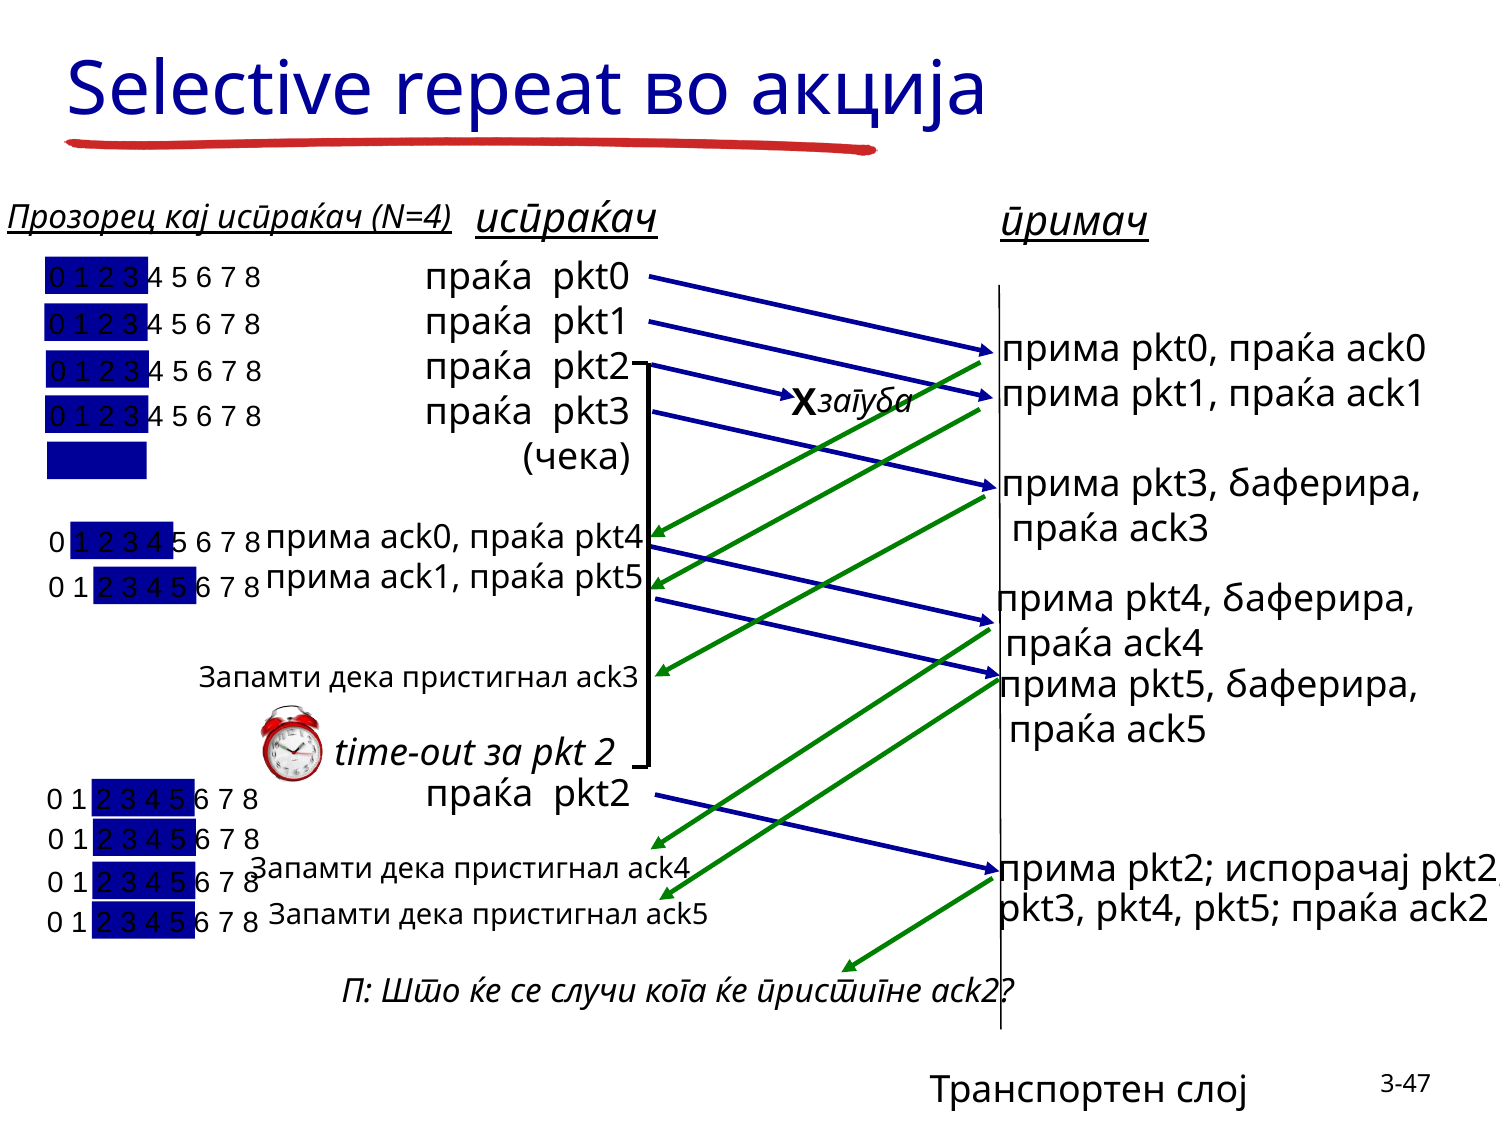

# Selective repeat во акција
испраќач
примач
Прозорец кај испраќач (N=4)
праќа pkt0
праќа pkt1
праќа pkt2
праќа pkt3
(чека)
0 1 2 3 4 5 6 7 8
0 1 2 3 4 5 6 7 8
прима pkt0, праќа ack0
прима pkt1, праќа ack1
прима pkt3, баферира,
 праќа ack3
0 1 2 3 4 5 6 7 8
X
загуба
0 1 2 3 4 5 6 7 8
прима ack0, праќа pkt4
прима ack1, праќа pkt5
0 1 2 3 4 5 6 7 8
0 1 2 3 4 5 6 7 8
прима pkt4, баферира,
 праќа ack4
Запамти дека пристигнал ack3
прима pkt5, баферира,
 праќа ack5
time-out за pkt 2
праќа pkt2
0 1 2 3 4 5 6 7 8
0 1 2 3 4 5 6 7 8
Запамти дека пристигнал ack4
прима pkt2; испорачај pkt2,
pkt3, pkt4, pkt5; праќа ack2
0 1 2 3 4 5 6 7 8
Запамти дека пристигнал ack5
0 1 2 3 4 5 6 7 8
П: Што ќе се случи кога ќе пристигне ack2?
Транспортен слој